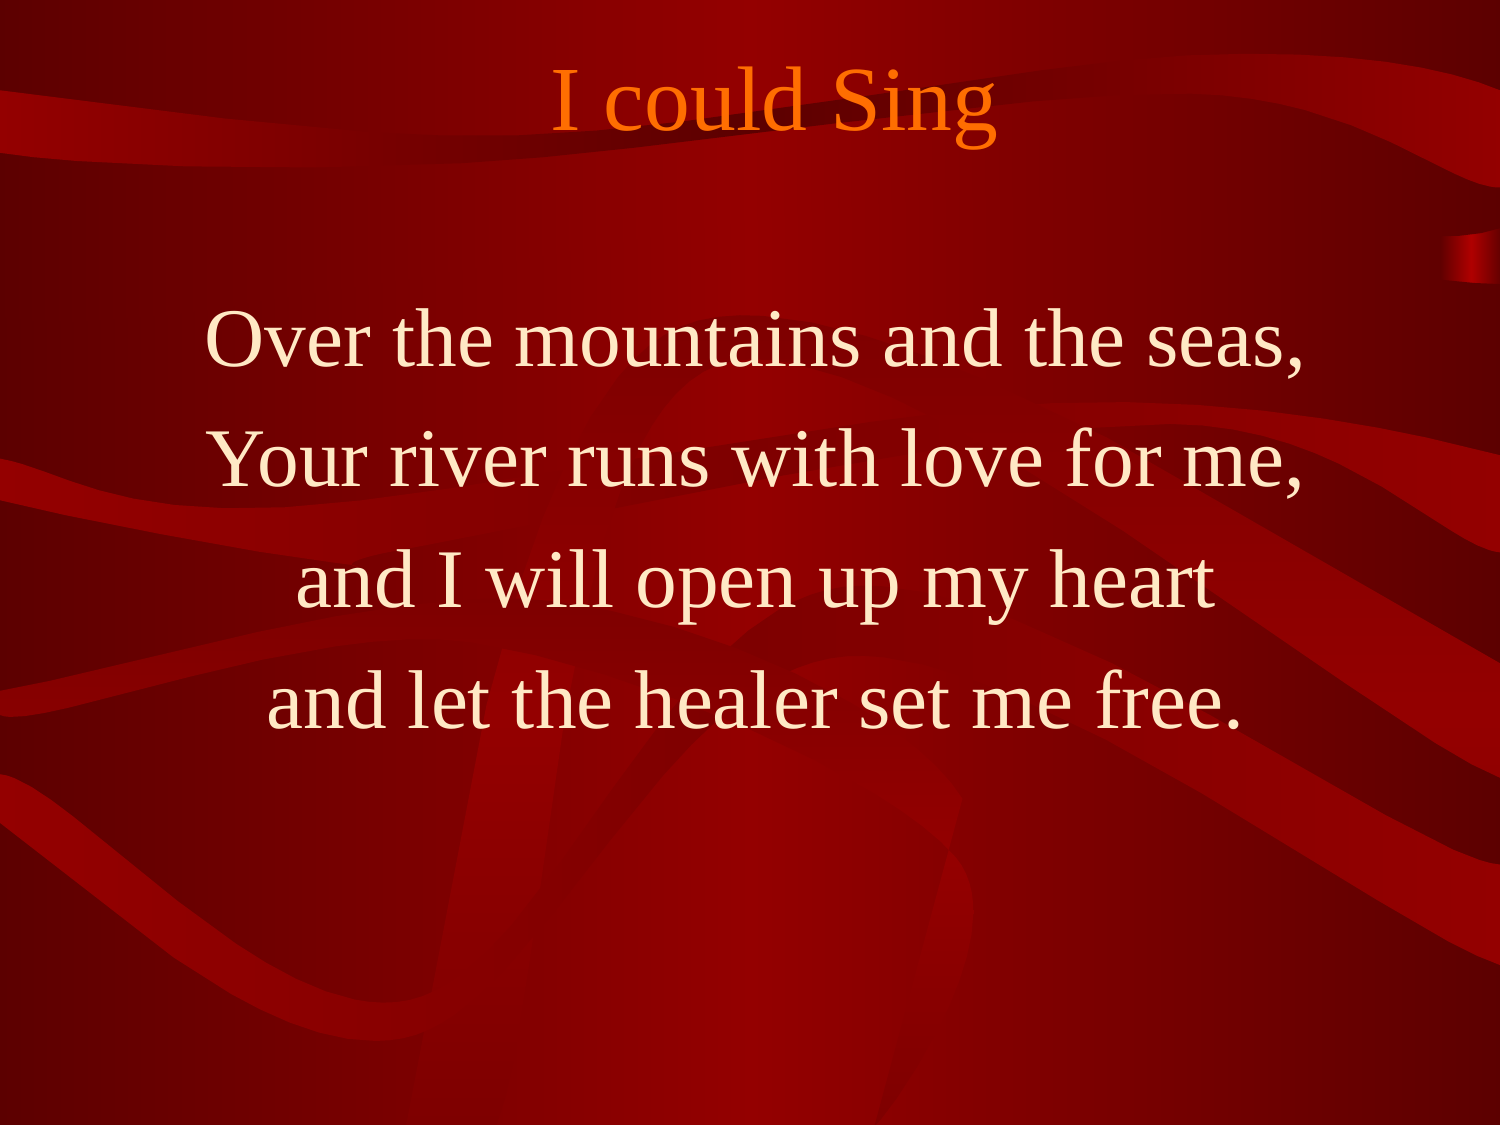

# I could Sing
Over the mountains and the seas,
Your river runs with love for me,
and I will open up my heart
and let the healer set me free.